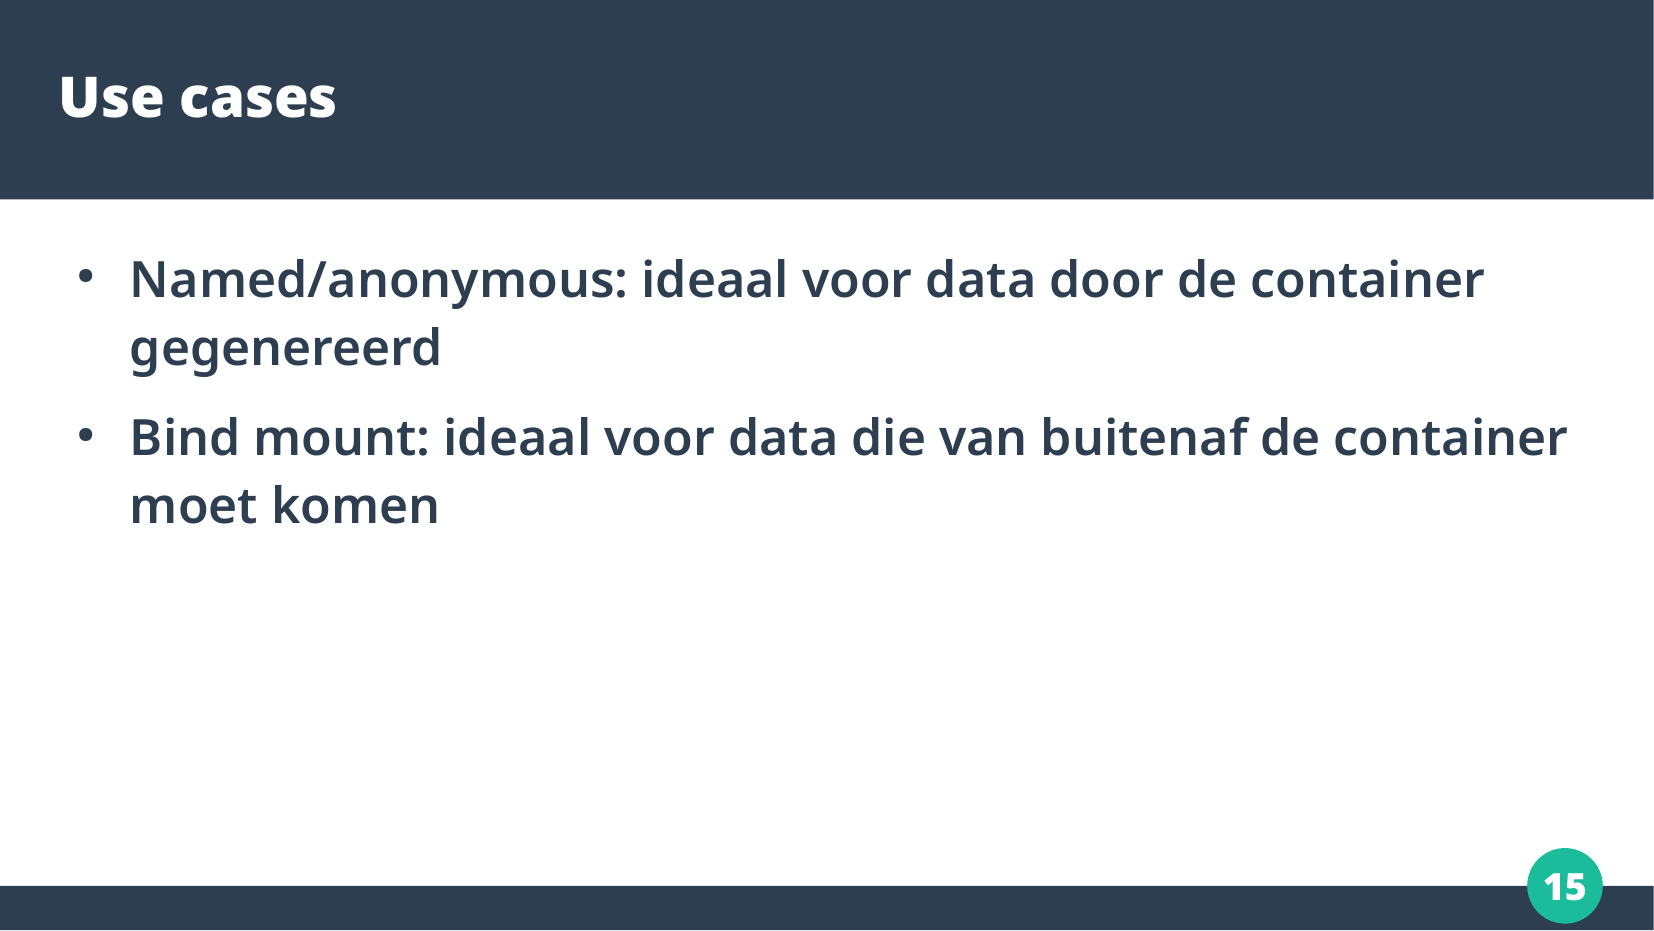

# Use cases
Named/anonymous: ideaal voor data door de container gegenereerd
Bind mount: ideaal voor data die van buitenaf de container moet komen